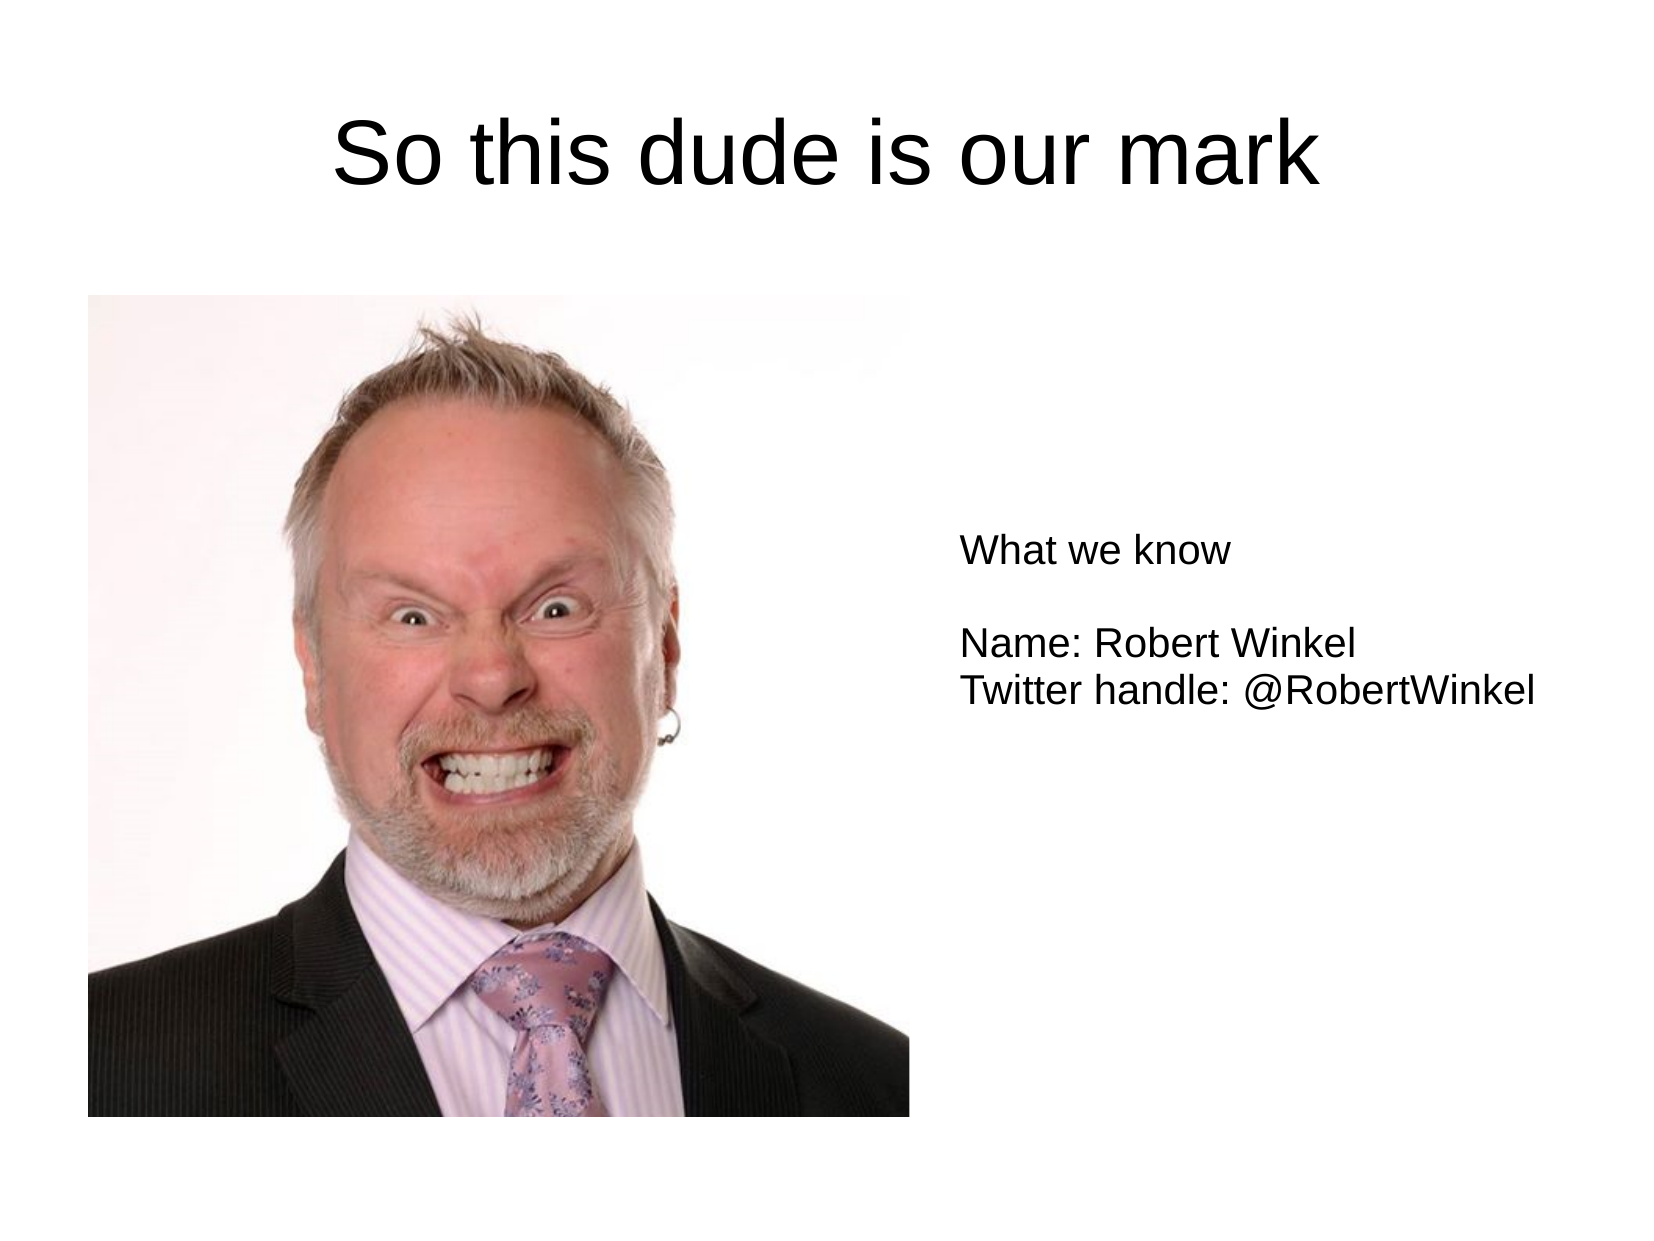

# So this dude is our mark
What we know
Name: Robert Winkel
Twitter handle: @RobertWinkel